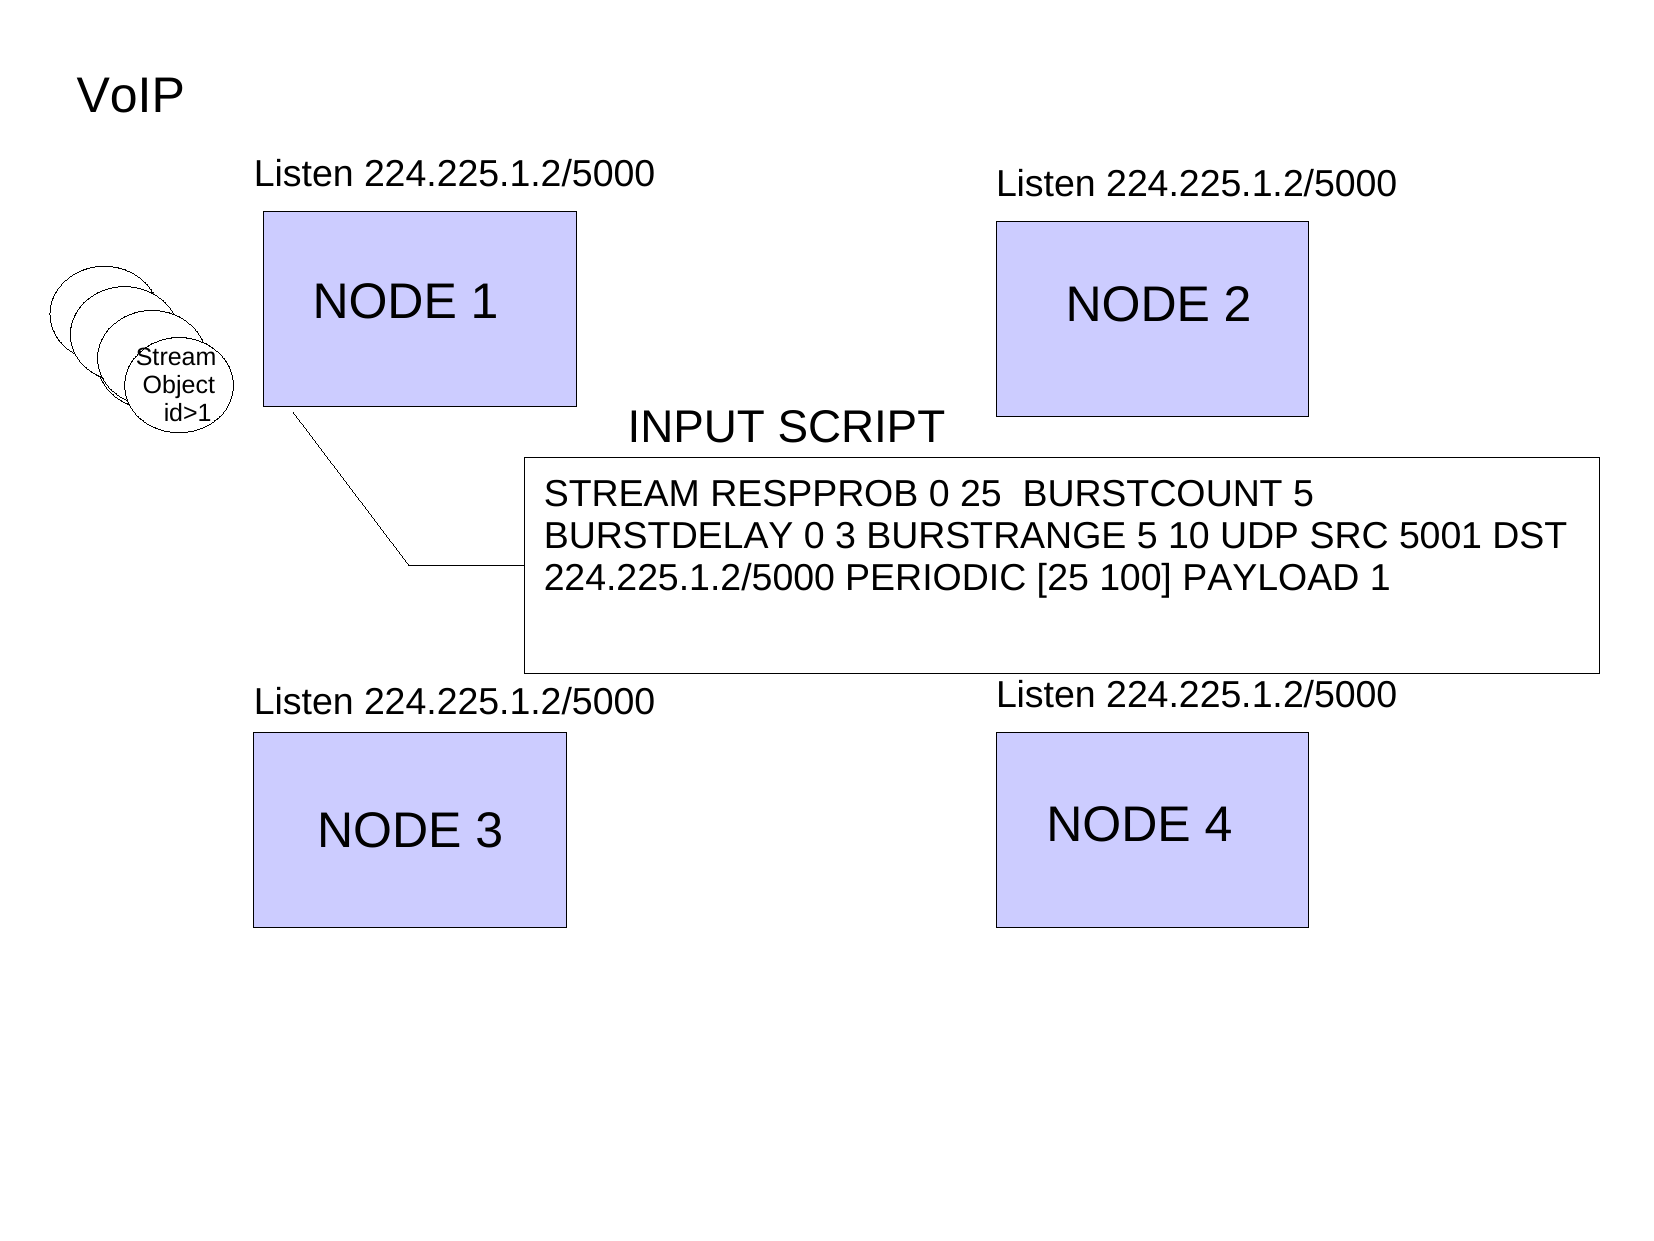

VoIP
Listen 224.225.1.2/5000
Listen 224.225.1.2/5000
NODE 1
NODE 2
Stream
 Object
 id>1
Stream
 Object
 id>1
INPUT SCRIPT
STREAM RESPPROB 0 25 BURSTCOUNT 5 BURSTDELAY 0 3 BURSTRANGE 5 10 UDP SRC 5001 DST 224.225.1.2/5000 PERIODIC [25 100] PAYLOAD 1
Listen 224.225.1.2/5000
Listen 224.225.1.2/5000
NODE 4
NODE 3